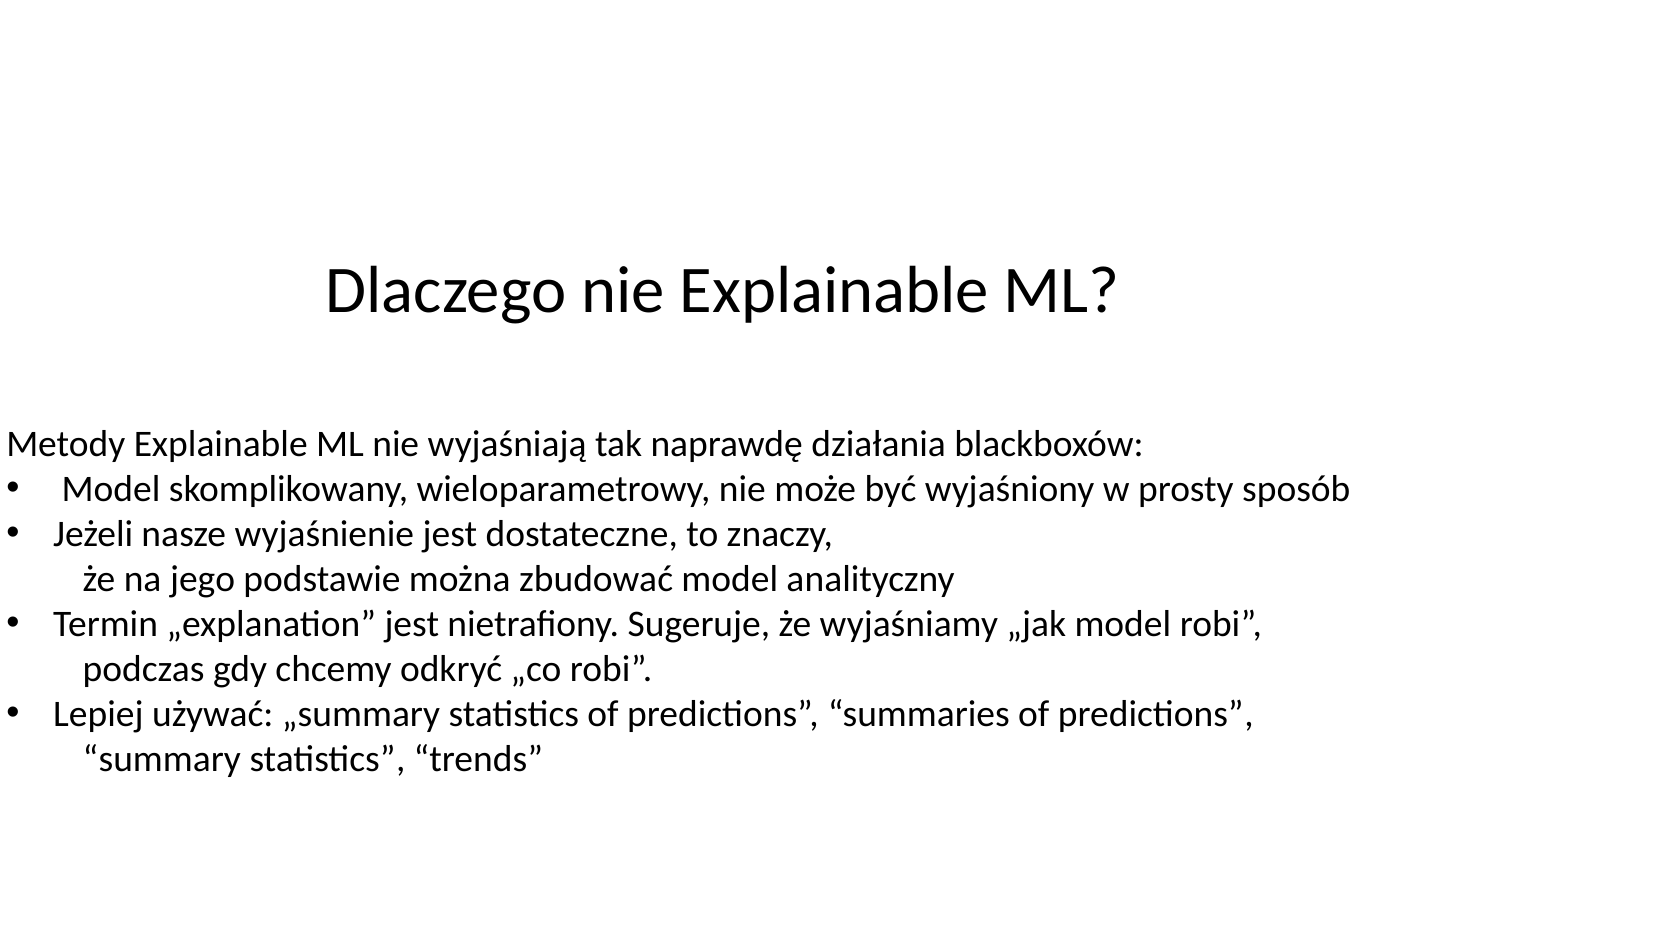

Dlaczego nie Explainable ML?
Metody Explainable ML nie wyjaśniają tak naprawdę działania blackboxów:
 Model skomplikowany, wieloparametrowy, nie może być wyjaśniony w prosty sposób
Jeżeli nasze wyjaśnienie jest dostateczne, to znaczy,
 że na jego podstawie można zbudować model analityczny
Termin „explanation” jest nietrafiony. Sugeruje, że wyjaśniamy „jak model robi”,
 podczas gdy chcemy odkryć „co robi”.
Lepiej używać: „summary statistics of predictions”, “summaries of predictions”,
 “summary statistics”, “trends”